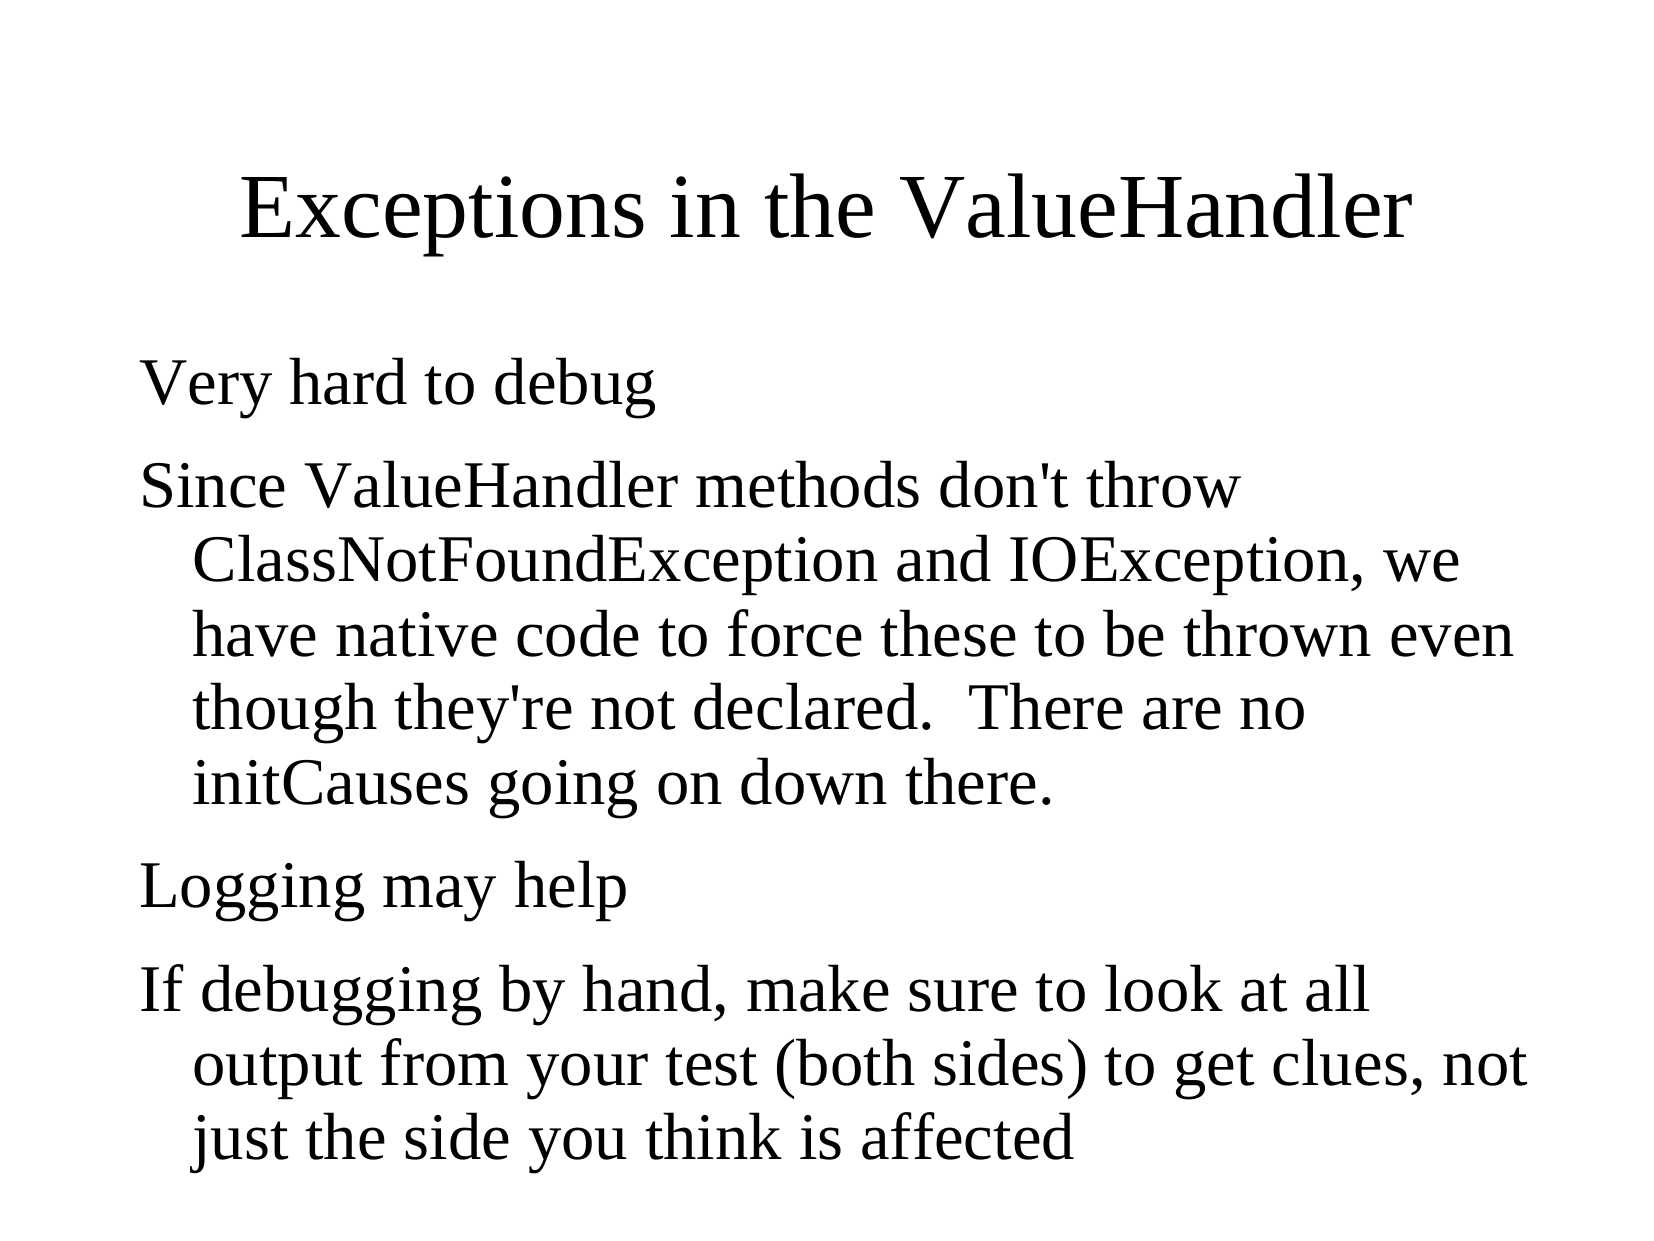

# Exceptions in the ValueHandler
Very hard to debug
Since ValueHandler methods don't throw ClassNotFoundException and IOException, we have native code to force these to be thrown even though they're not declared. There are no initCauses going on down there.
Logging may help
If debugging by hand, make sure to look at all output from your test (both sides) to get clues, not just the side you think is affected